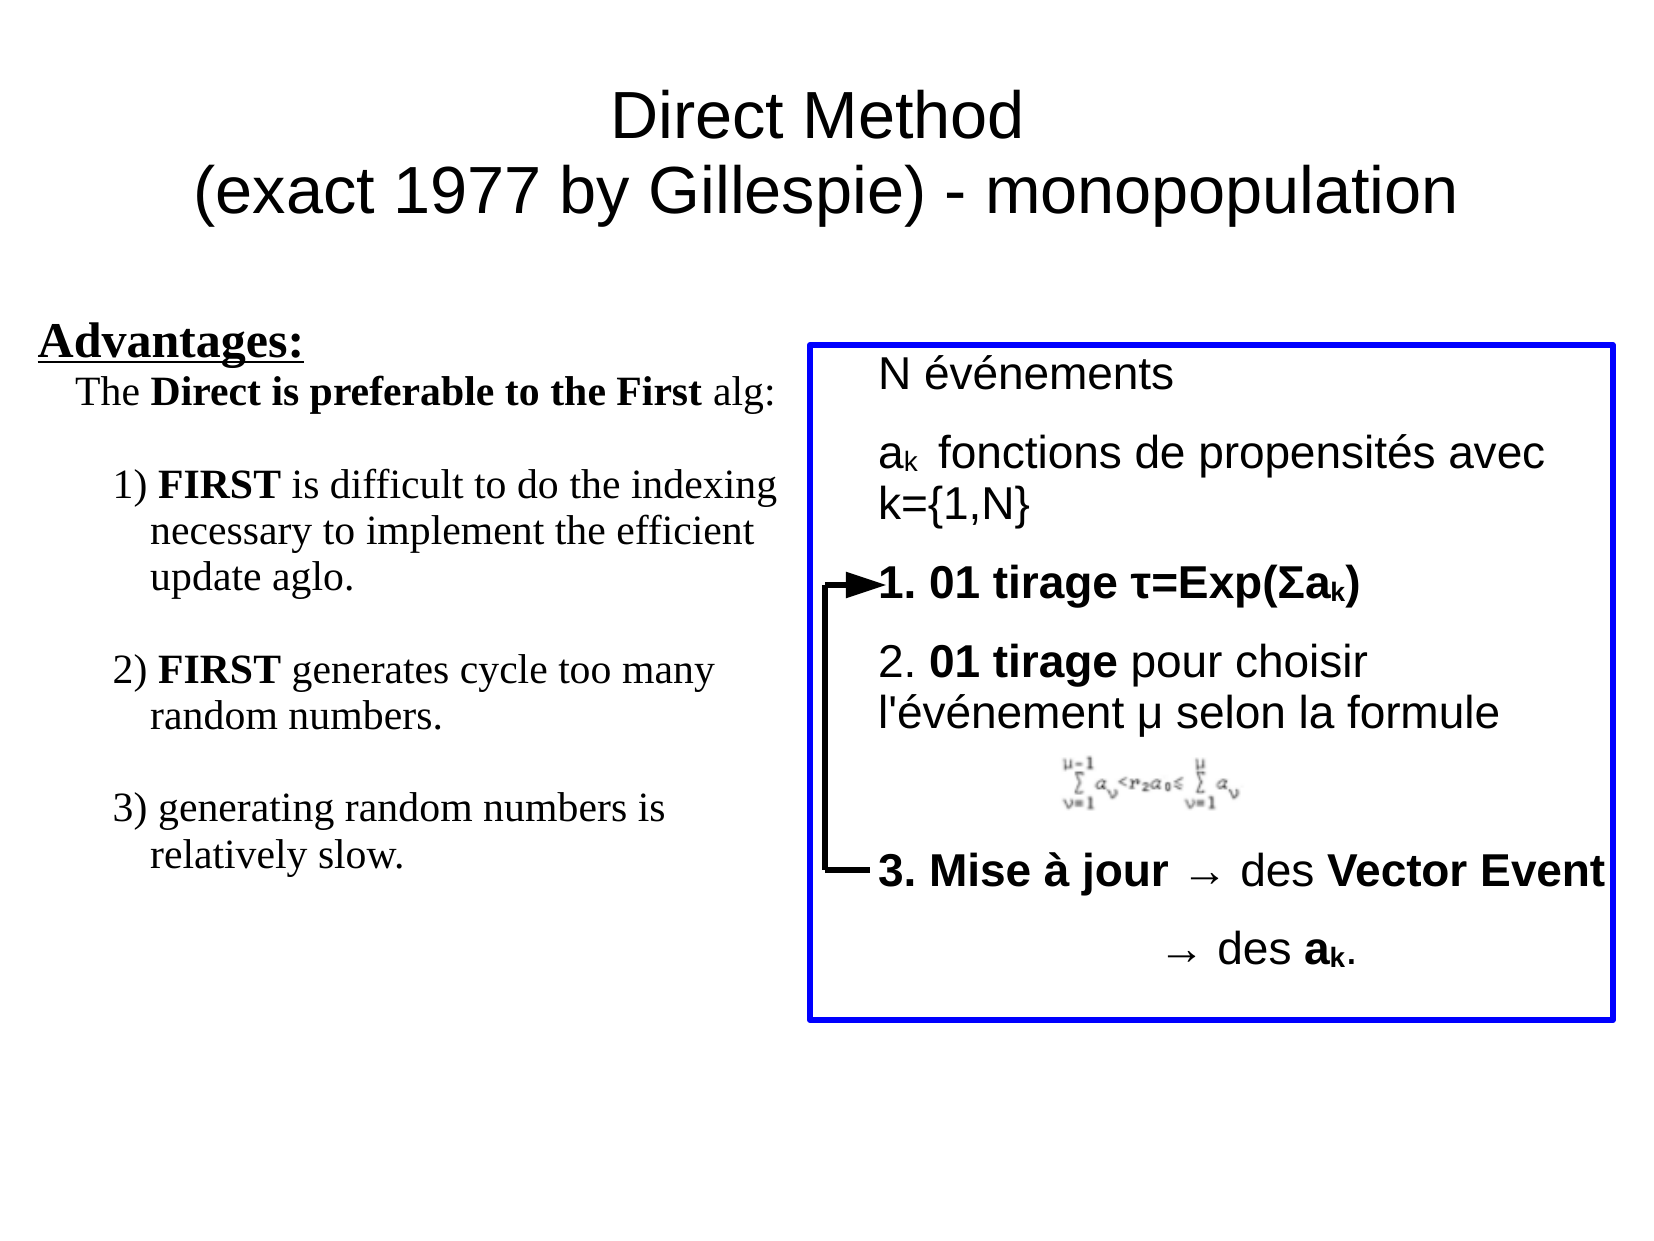

# Direct Method (exact 1977 by Gillespie) - monopopulation
Advantages:
The Direct is preferable to the First alg:
1) FIRST is difficult to do the indexing necessary to implement the efficient update aglo.
2) FIRST generates cycle too many random numbers.
3) generating random numbers is relatively slow.
N événements
ak fonctions de propensités avec k={1,N}
1. 01 tirage τ=Exp(Σak)
2. 01 tirage pour choisir l'événement μ selon la formule
3. Mise à jour → des Vector Event
 → des ak.